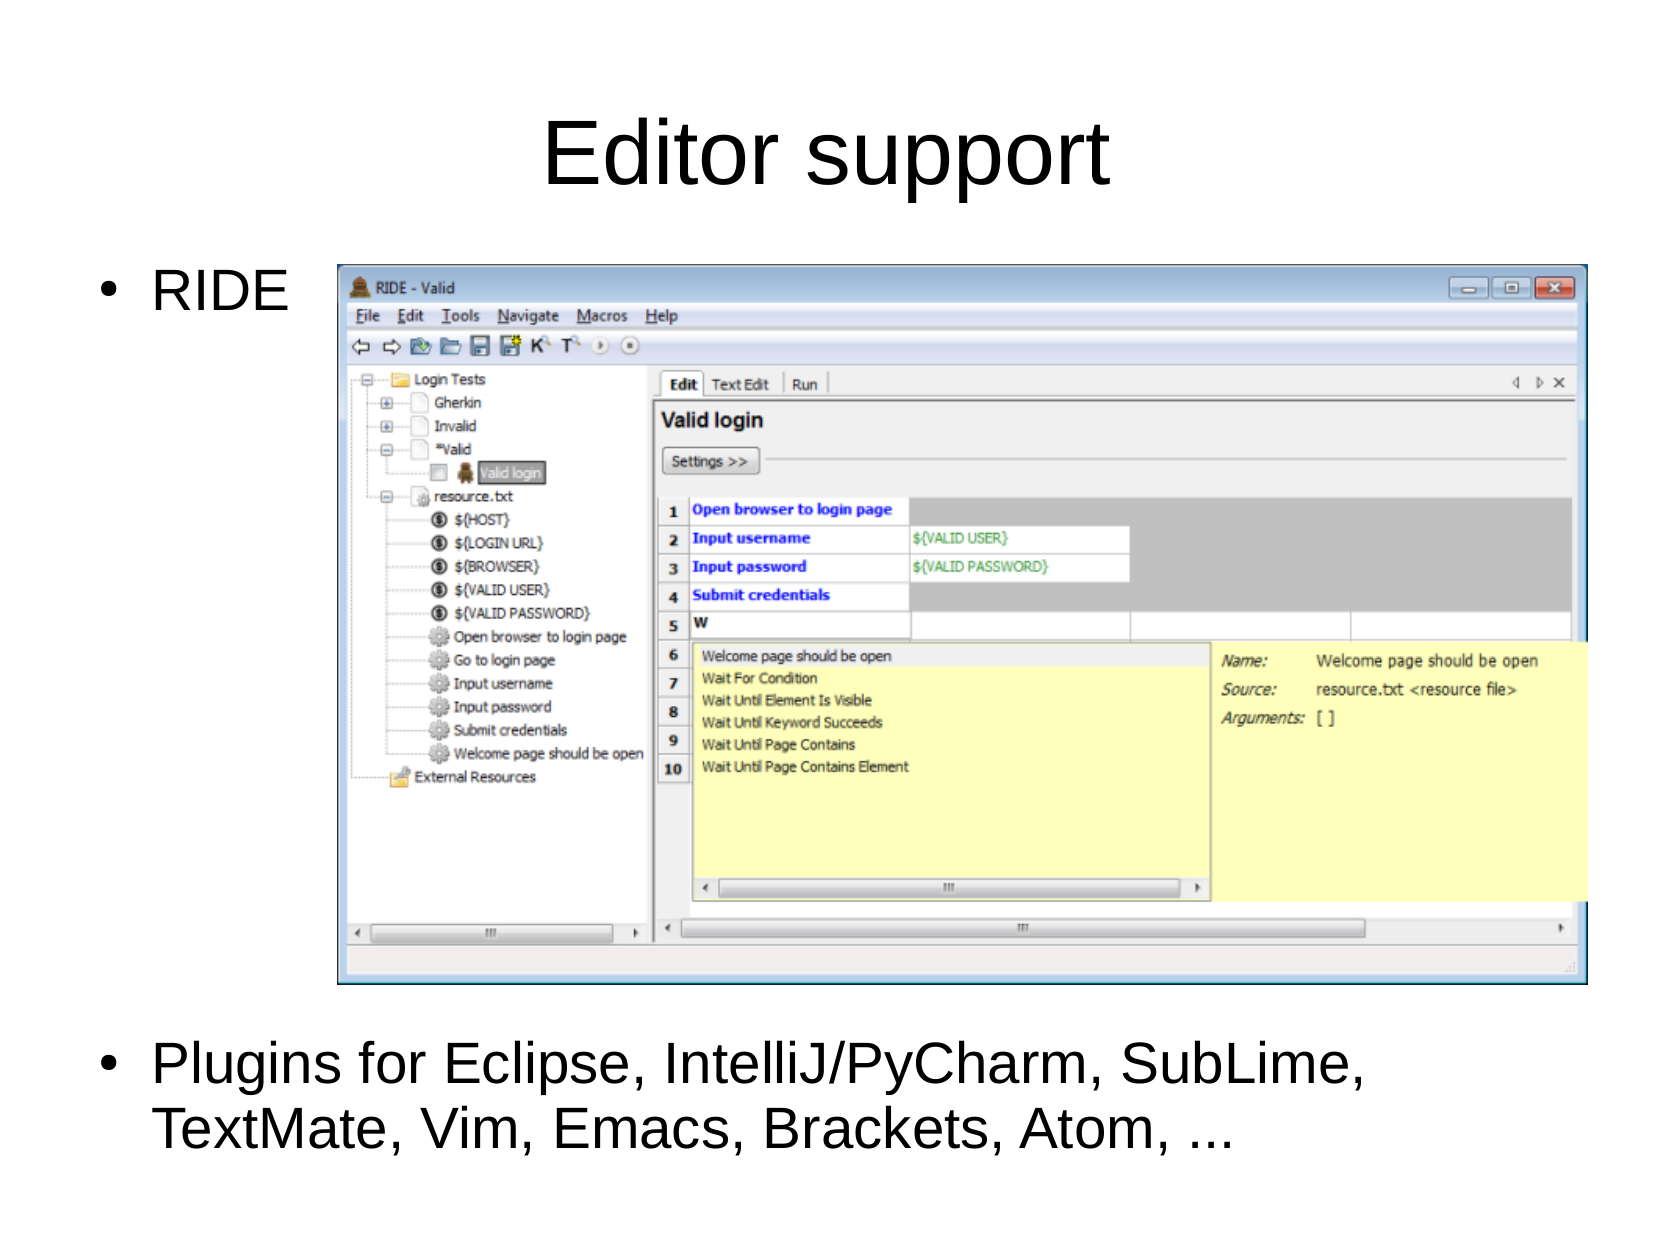

# Editor support
RIDE
Plugins for Eclipse, IntelliJ/PyCharm, SubLime, TextMate, Vim, Emacs, Brackets, Atom, ...